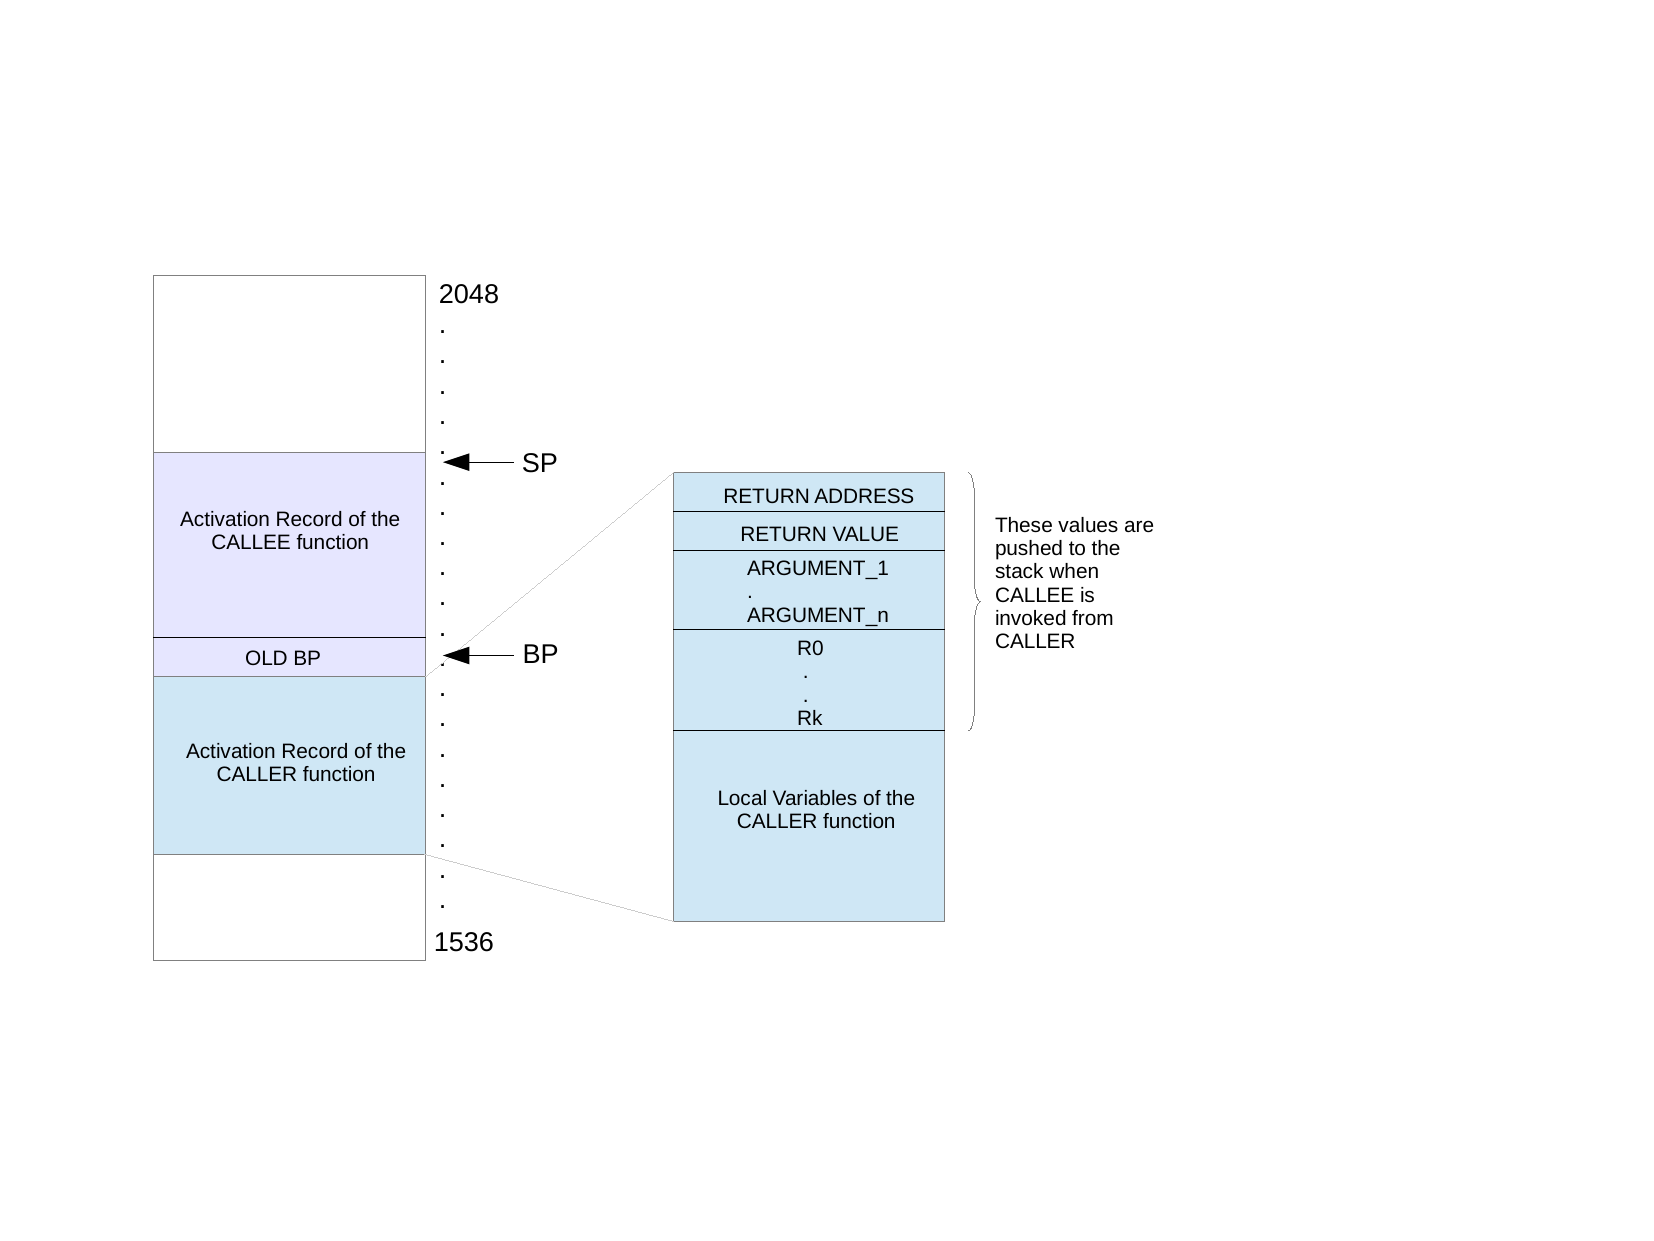

2048
.
.
.
.
.
.
.
.
.
.
.
.
.
.
.
.
.
.
.
.
SP
RETURN ADDRESS
Activation Record of the CALLEE function
These values are pushed to the stack when CALLEE is invoked from CALLER
RETURN VALUE
ARGUMENT_1
.
ARGUMENT_n
R0
 .
 .
Rk
BP
OLD BP
Activation Record of the CALLER function
Local Variables of the
CALLER function
1536